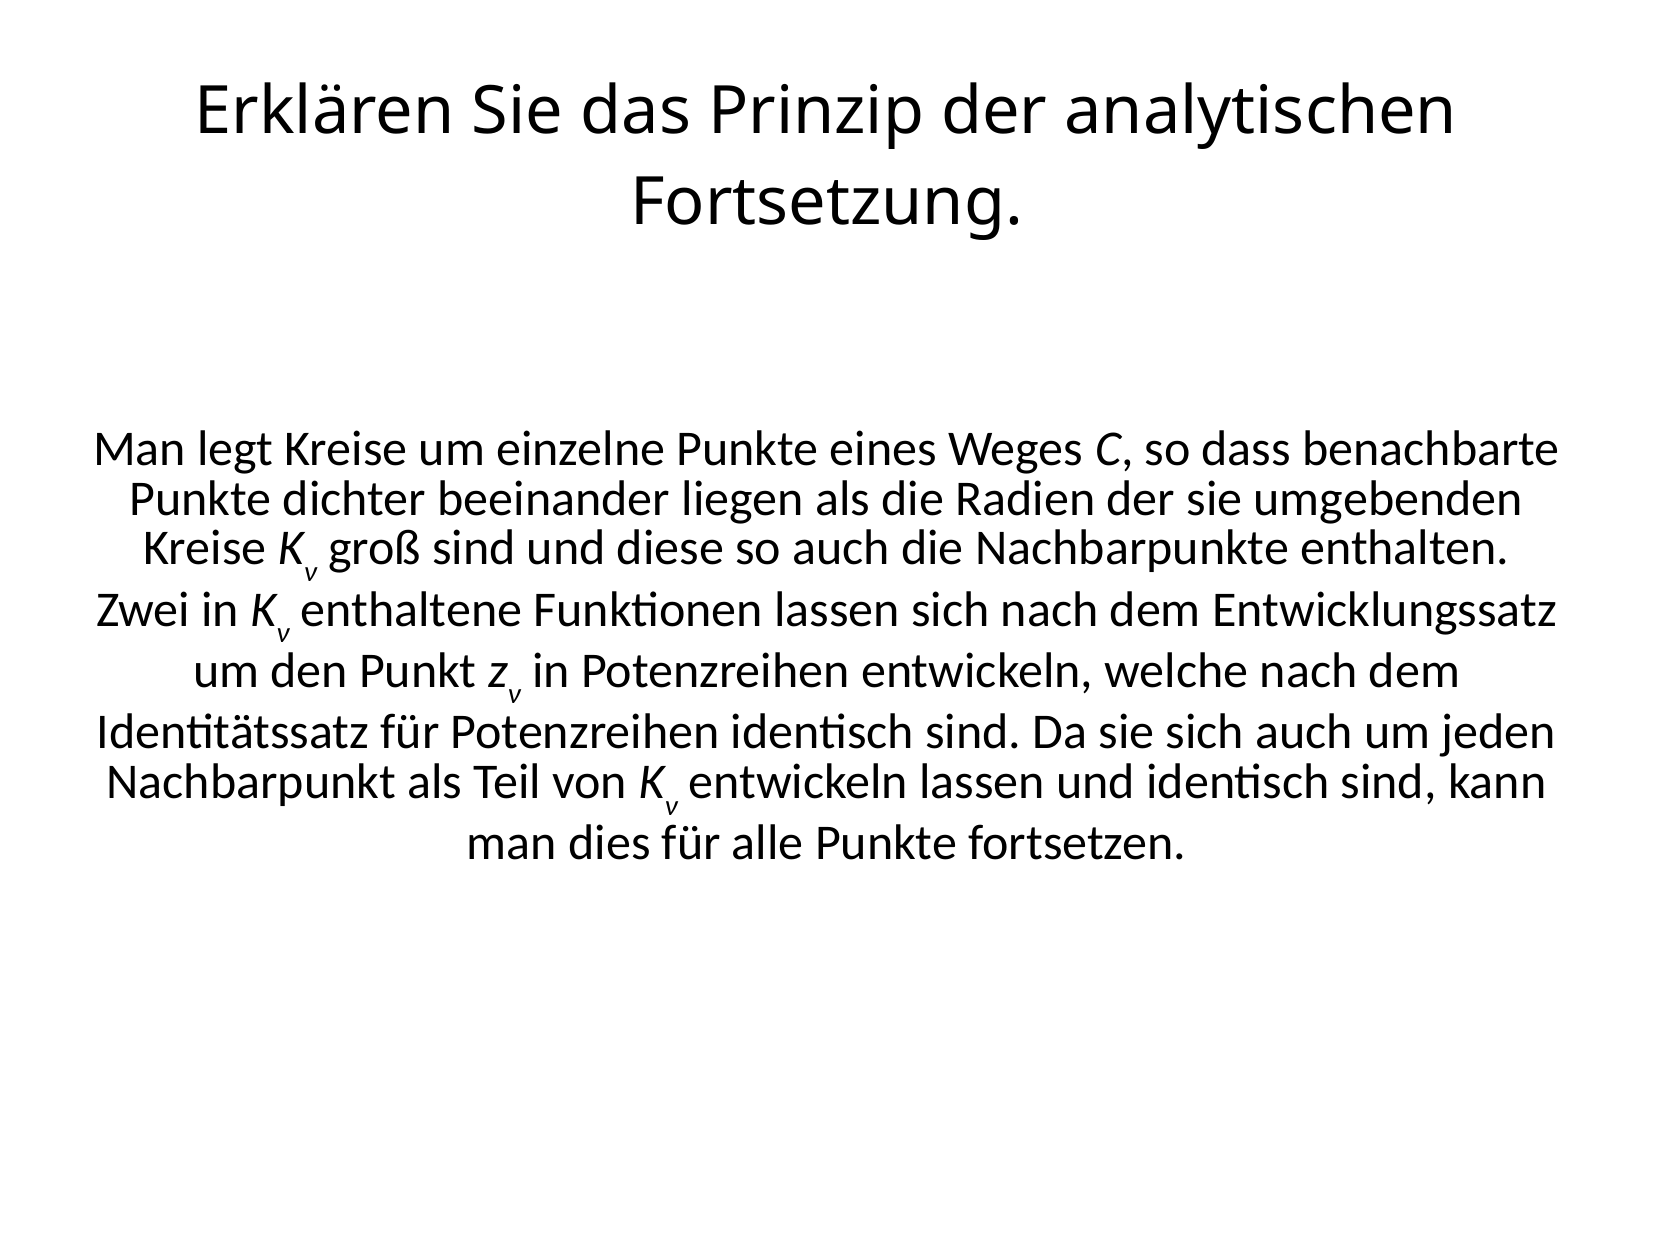

# Erklären Sie das Prinzip der analytischen Fortsetzung.
Man legt Kreise um einzelne Punkte eines Weges C, so dass benachbarte Punkte dichter beeinander liegen als die Radien der sie umgebenden Kreise Kν groß sind und diese so auch die Nachbarpunkte enthalten.
Zwei in Kν enthaltene Funktionen lassen sich nach dem Entwicklungssatz um den Punkt zν in Potenzreihen entwickeln, welche nach dem Identitätssatz für Potenzreihen identisch sind. Da sie sich auch um jeden Nachbarpunkt als Teil von Kν entwickeln lassen und identisch sind, kann man dies für alle Punkte fortsetzen.